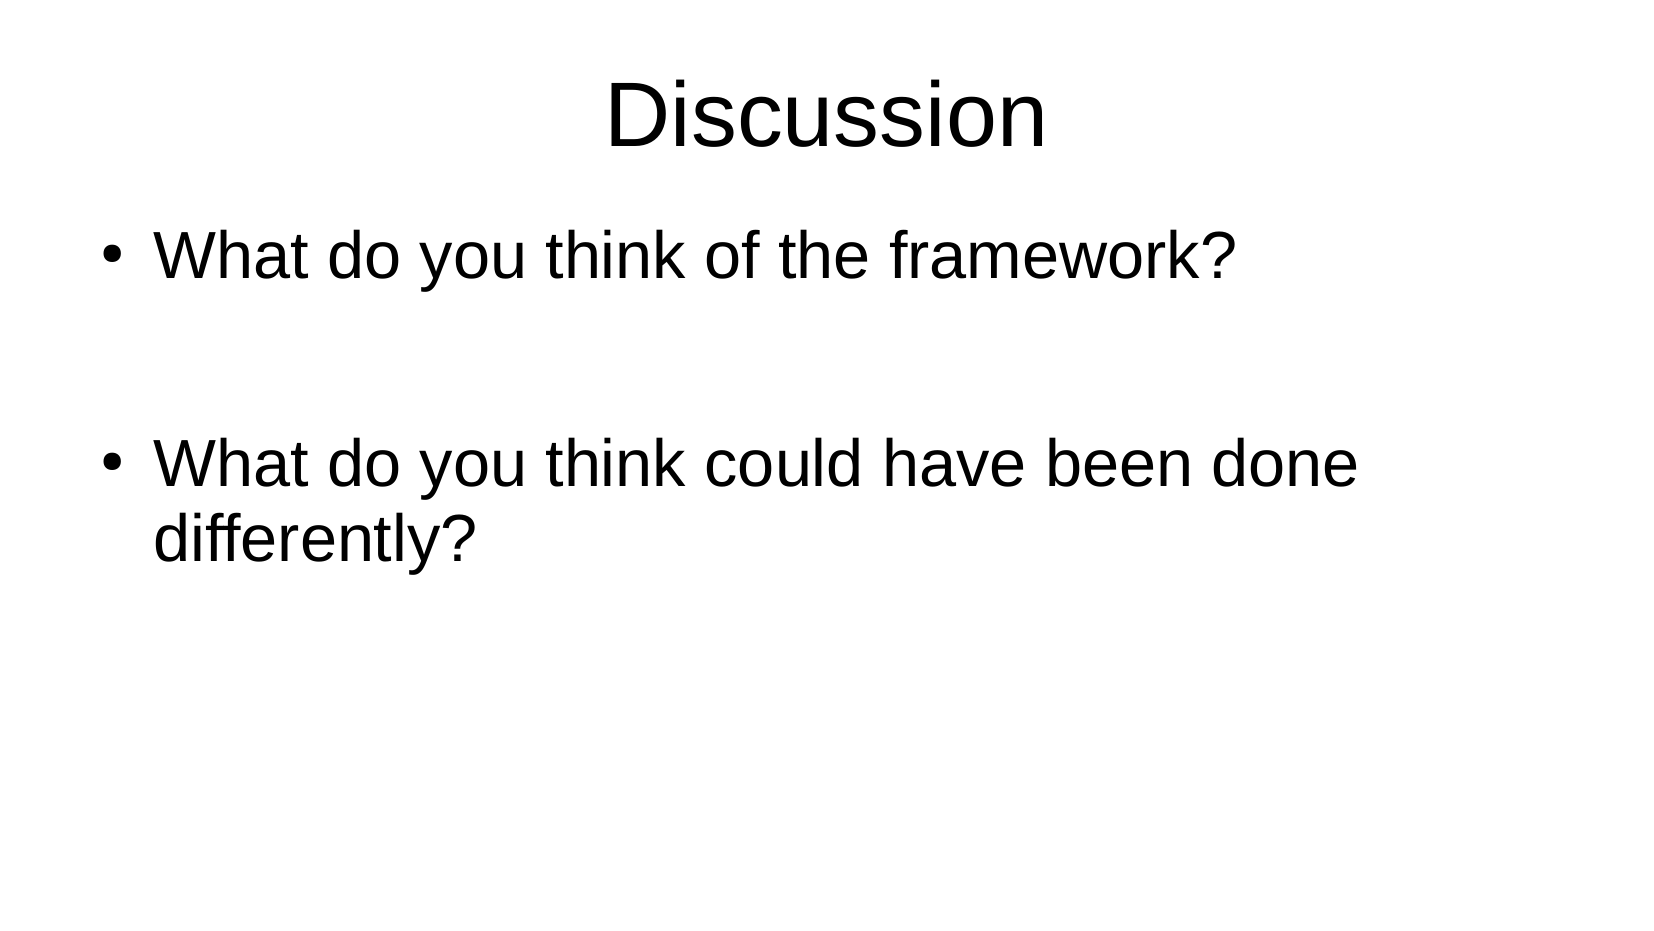

# Discussion
What do you think of the framework?
What do you think could have been done differently?